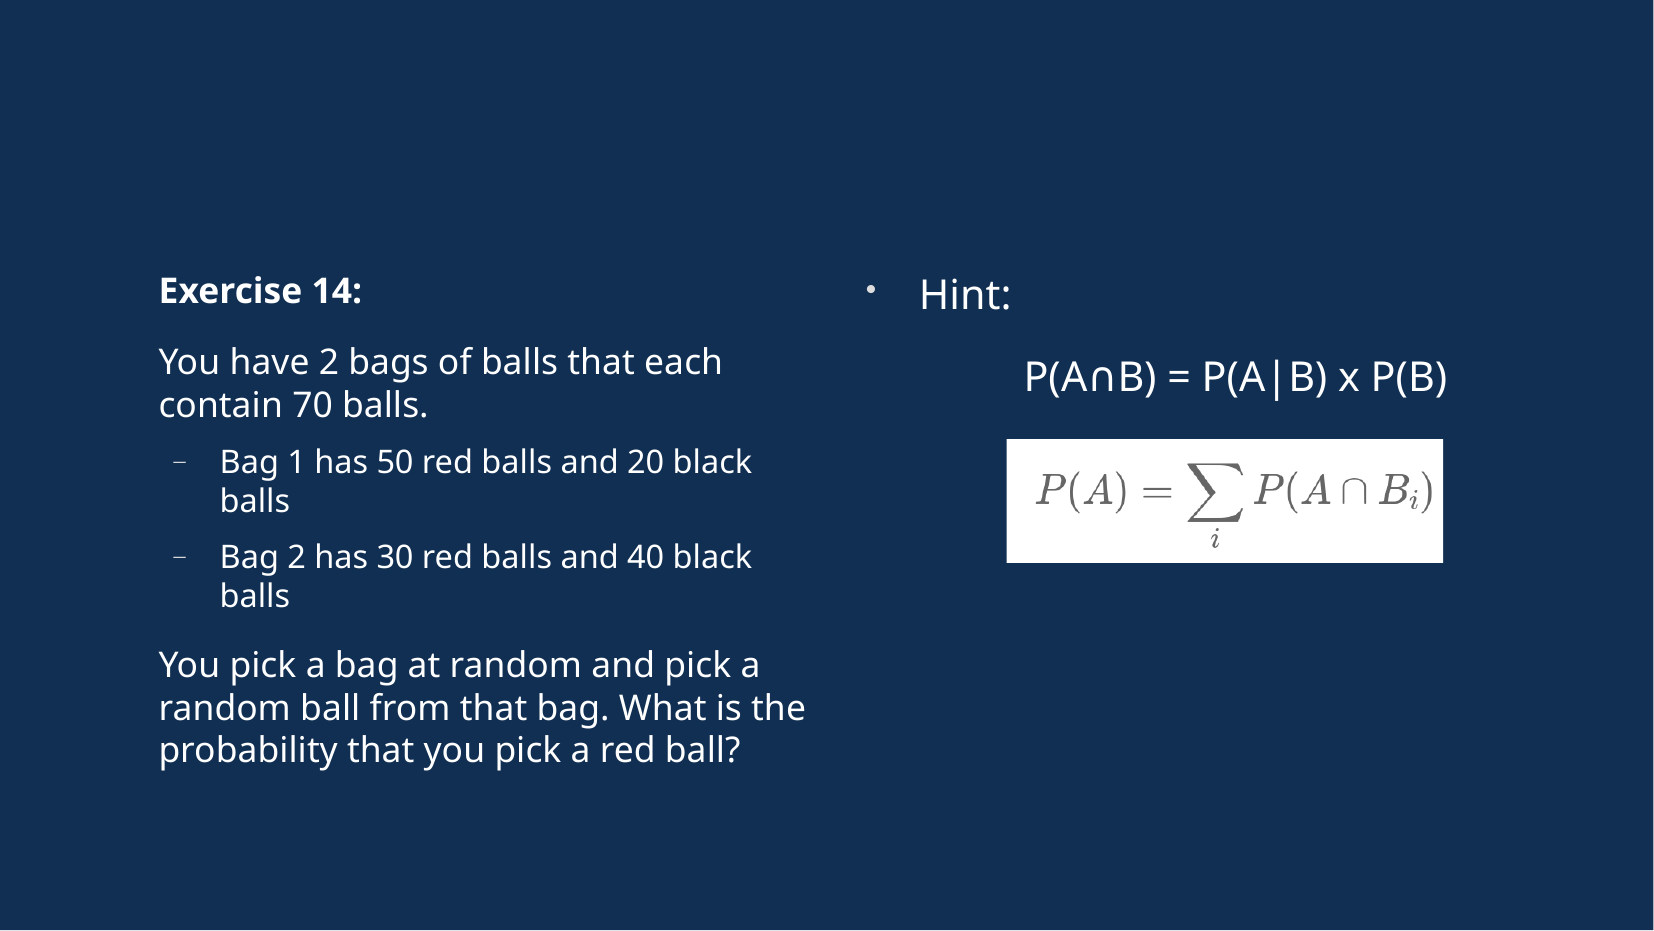

# Exercise 14:
You have 2 bags of balls that each contain 70 balls.
Bag 1 has 50 red balls and 20 black balls
Bag 2 has 30 red balls and 40 black balls
You pick a bag at random and pick a random ball from that bag. What is the probability that you pick a red ball?
Hint:
P(A∩B) = P(A|B) x P(B)